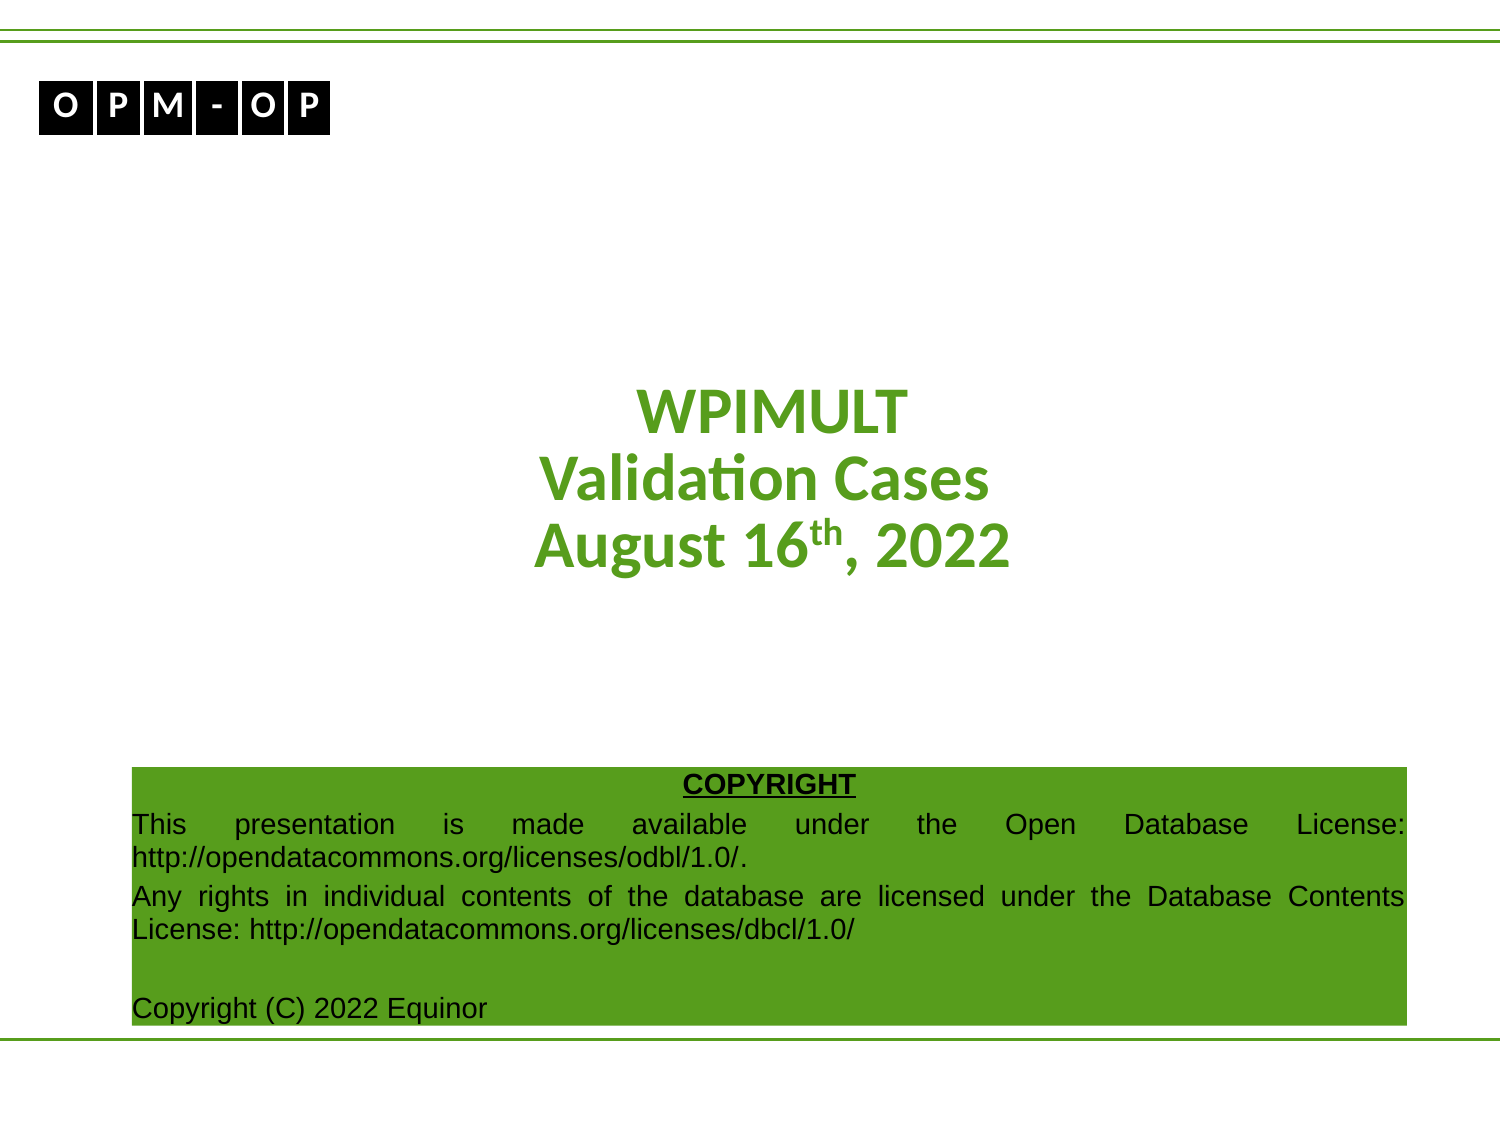

#
WPIMULT
Validation Cases
August 16th, 2022
COPYRIGHT
This presentation is made available under the Open Database License: http://opendatacommons.org/licenses/odbl/1.0/.
Any rights in individual contents of the database are licensed under the Database Contents License: http://opendatacommons.org/licenses/dbcl/1.0/
Copyright (C) 2022 Equinor